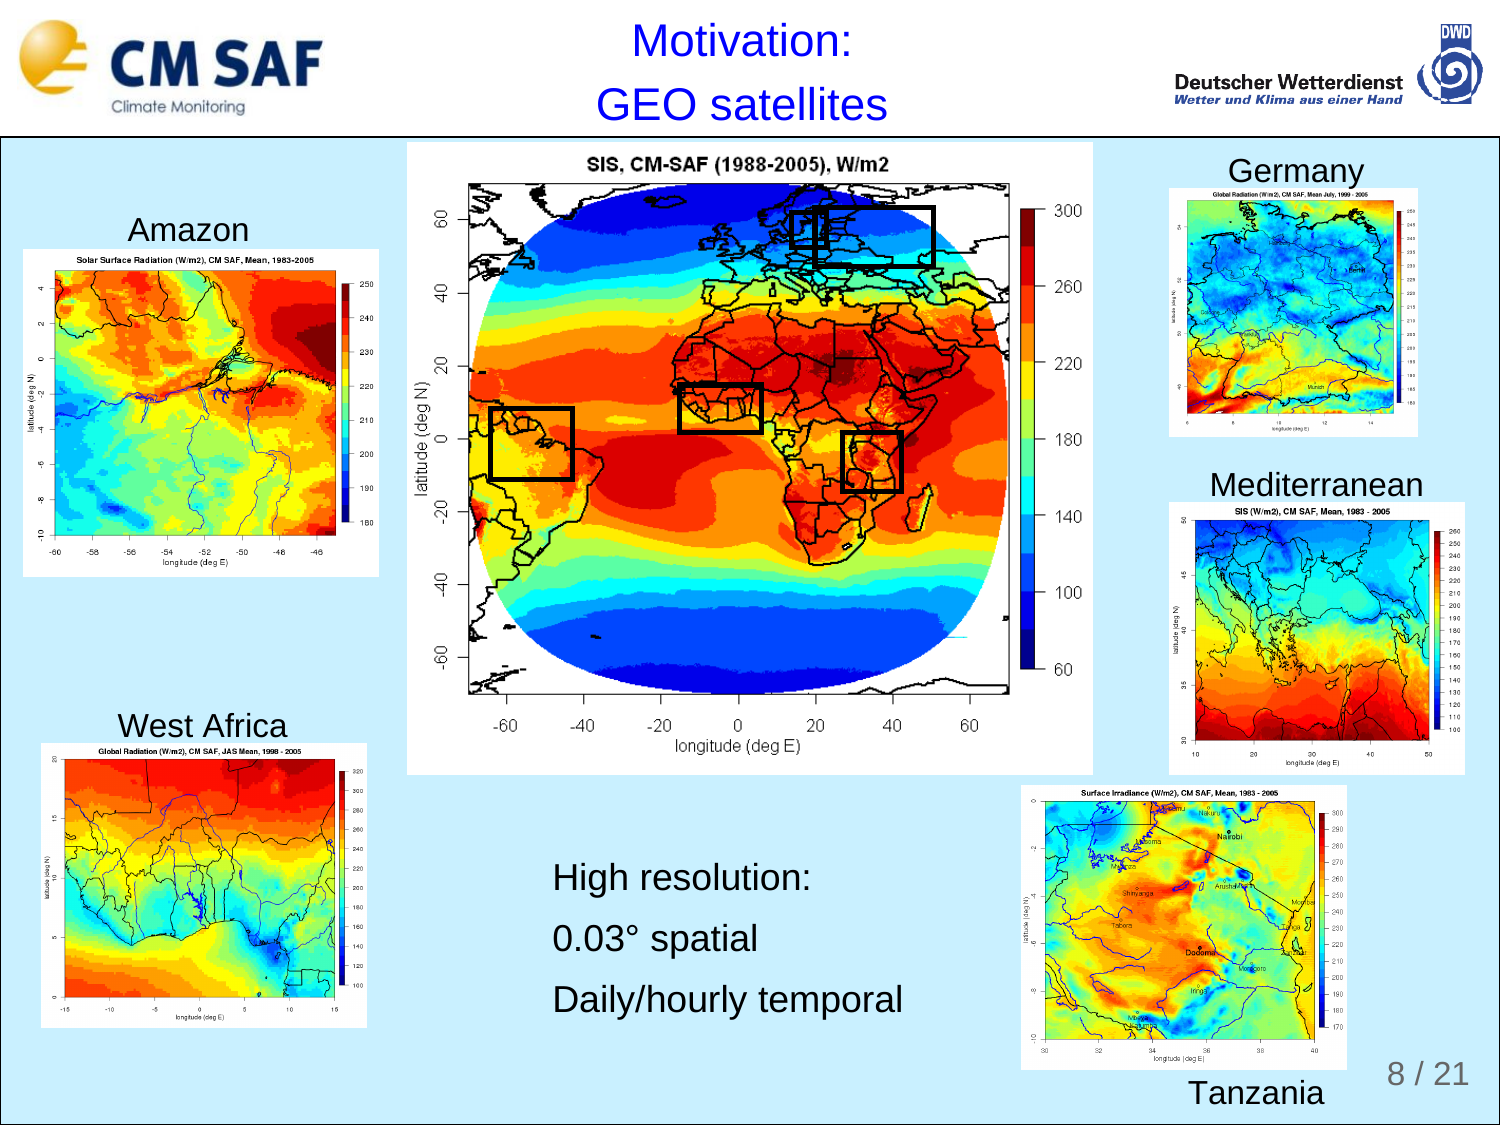

Motivation:
GEO satellites
Germany
Amazon
Mediterranean
West Africa
Tanzania
High resolution:
0.03° spatial
Daily/hourly temporal